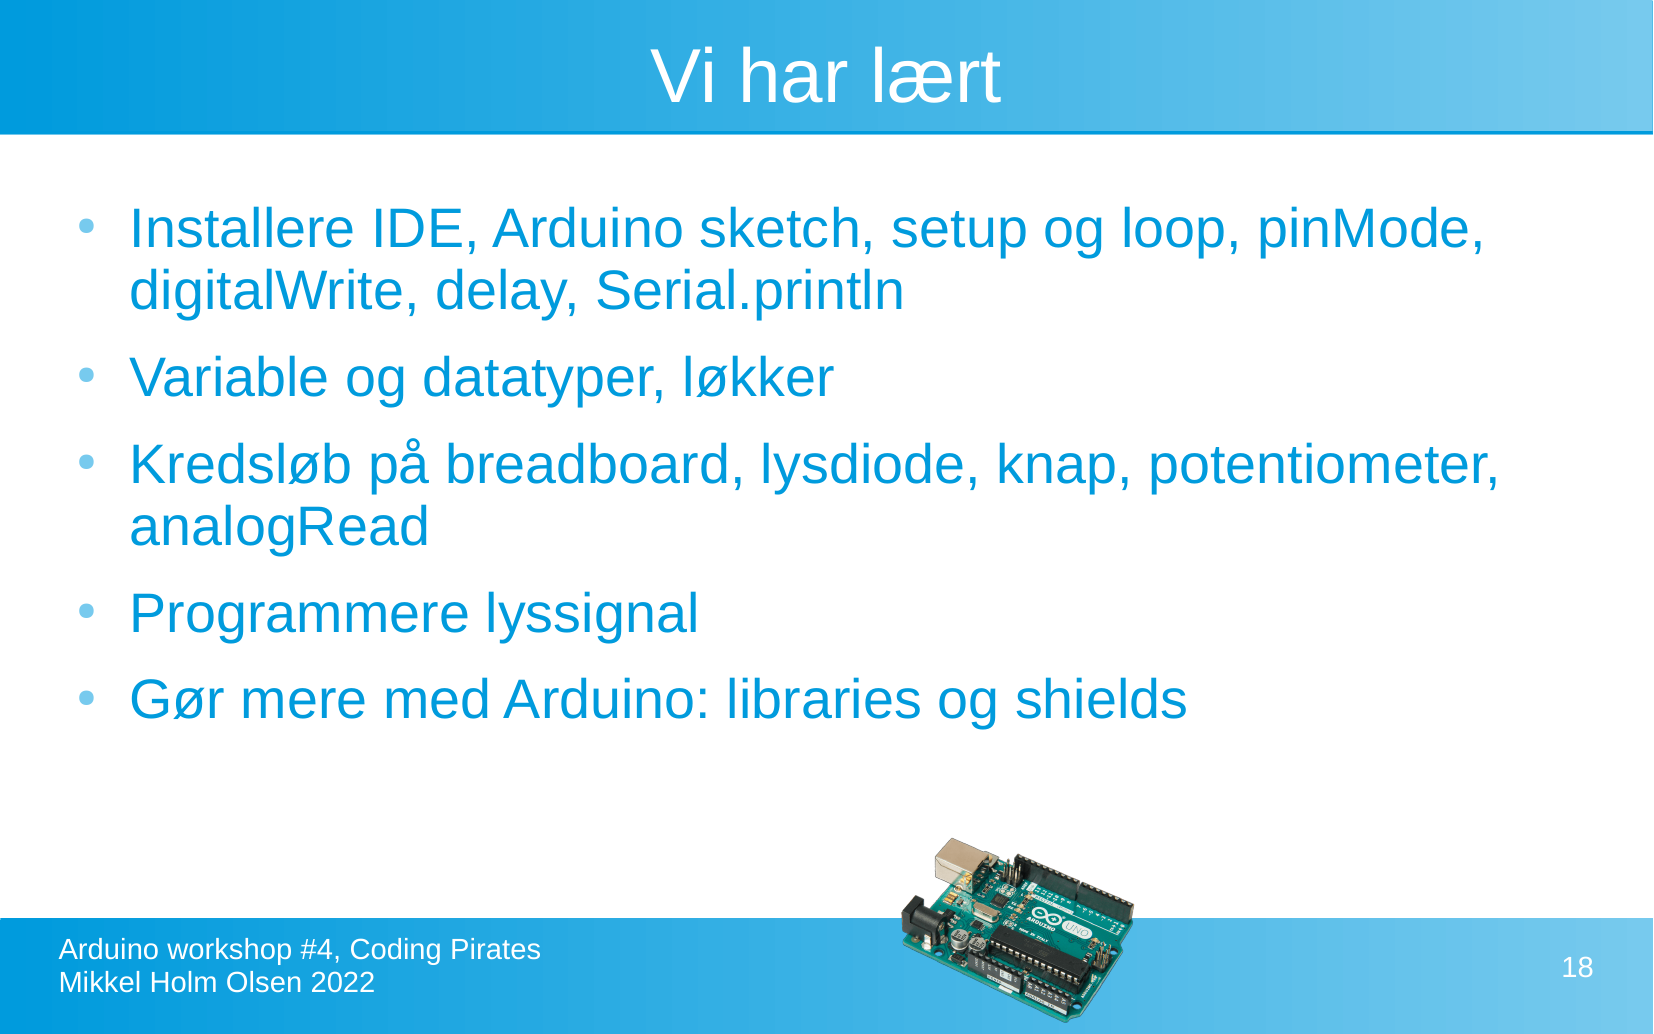

# Vi har lært
Installere IDE, Arduino sketch, setup og loop, pinMode, digitalWrite, delay, Serial.println
Variable og datatyper, løkker
Kredsløb på breadboard, lysdiode, knap, potentiometer, analogRead
Programmere lyssignal
Gør mere med Arduino: libraries og shields
18